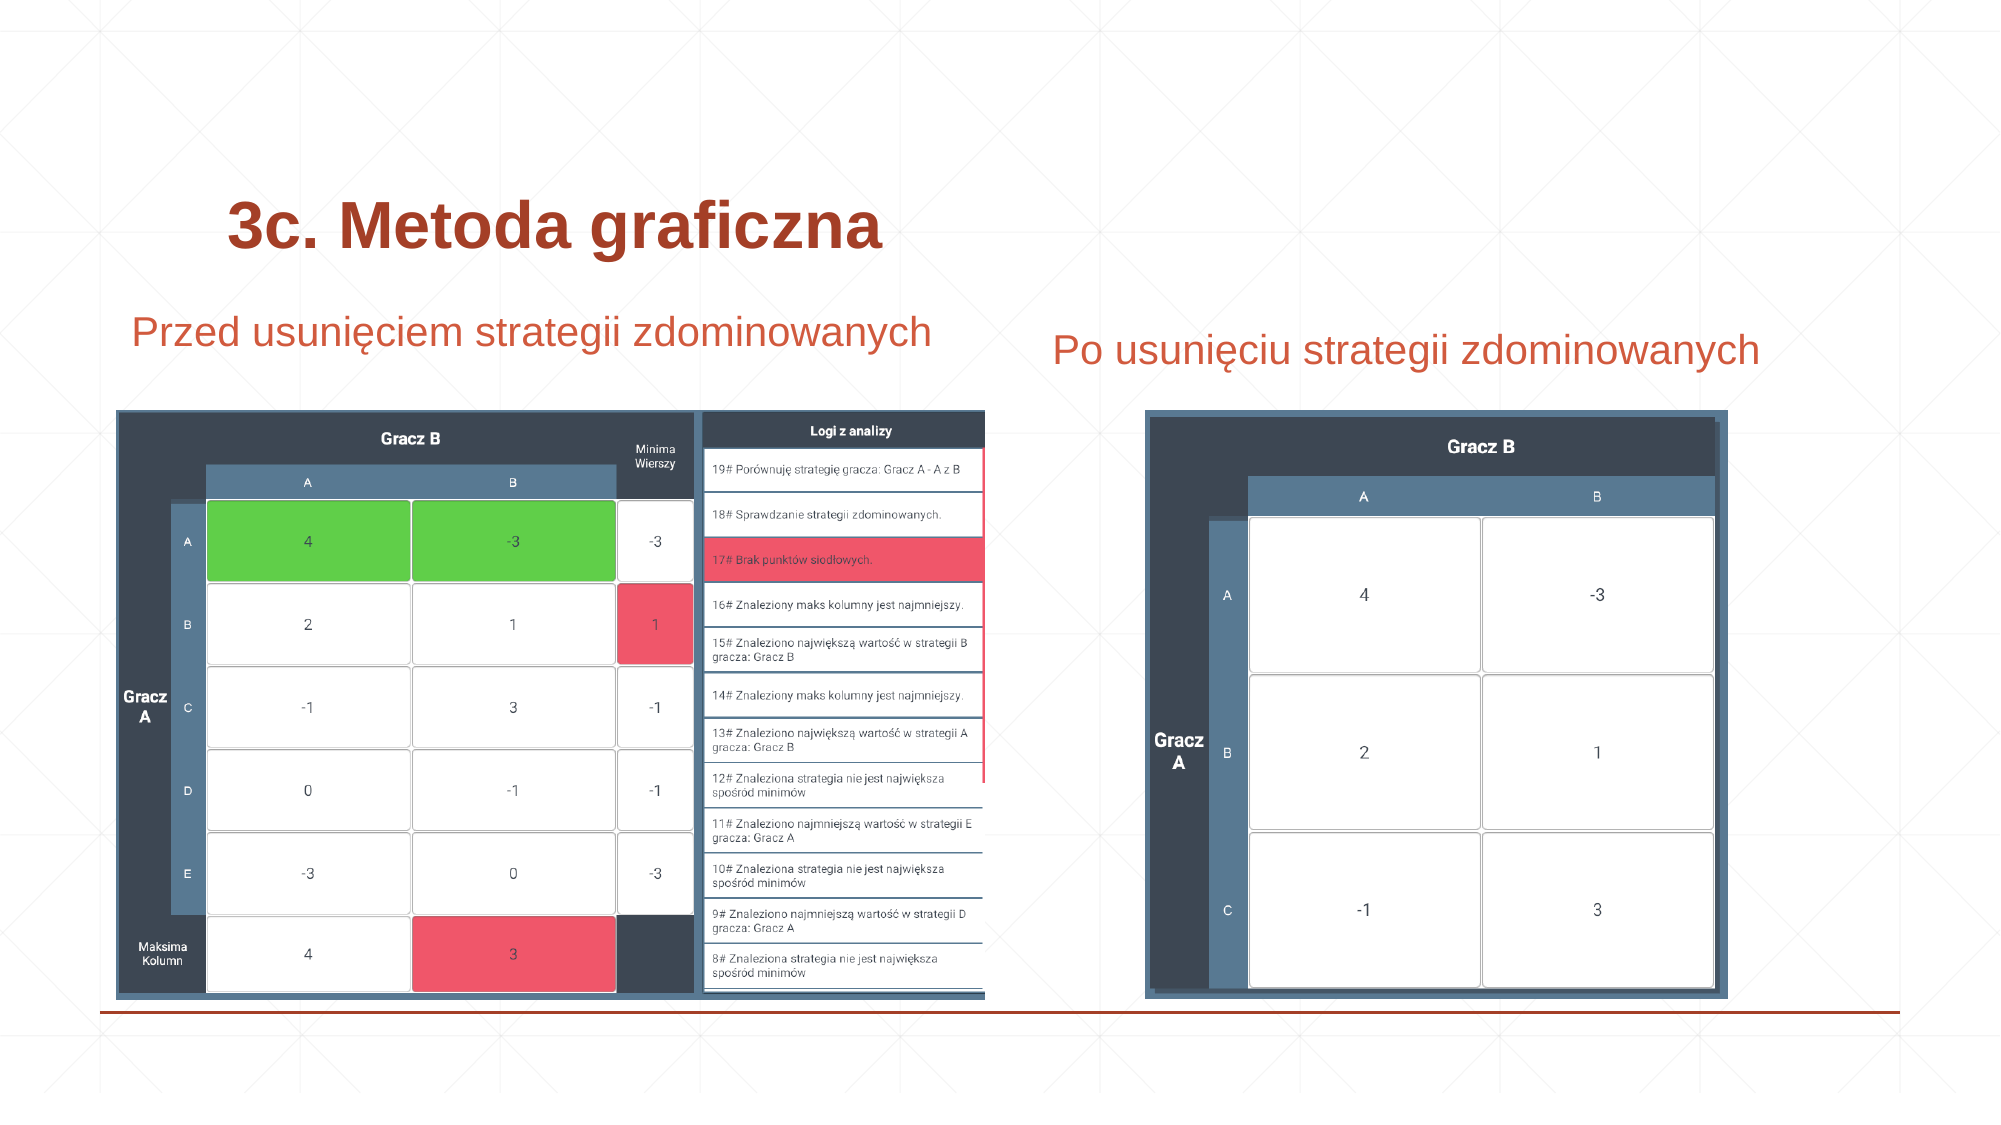

# 3c. Metoda graficzna
Przed usunięciem strategii zdominowanych
Po usunięciu strategii zdominowanych